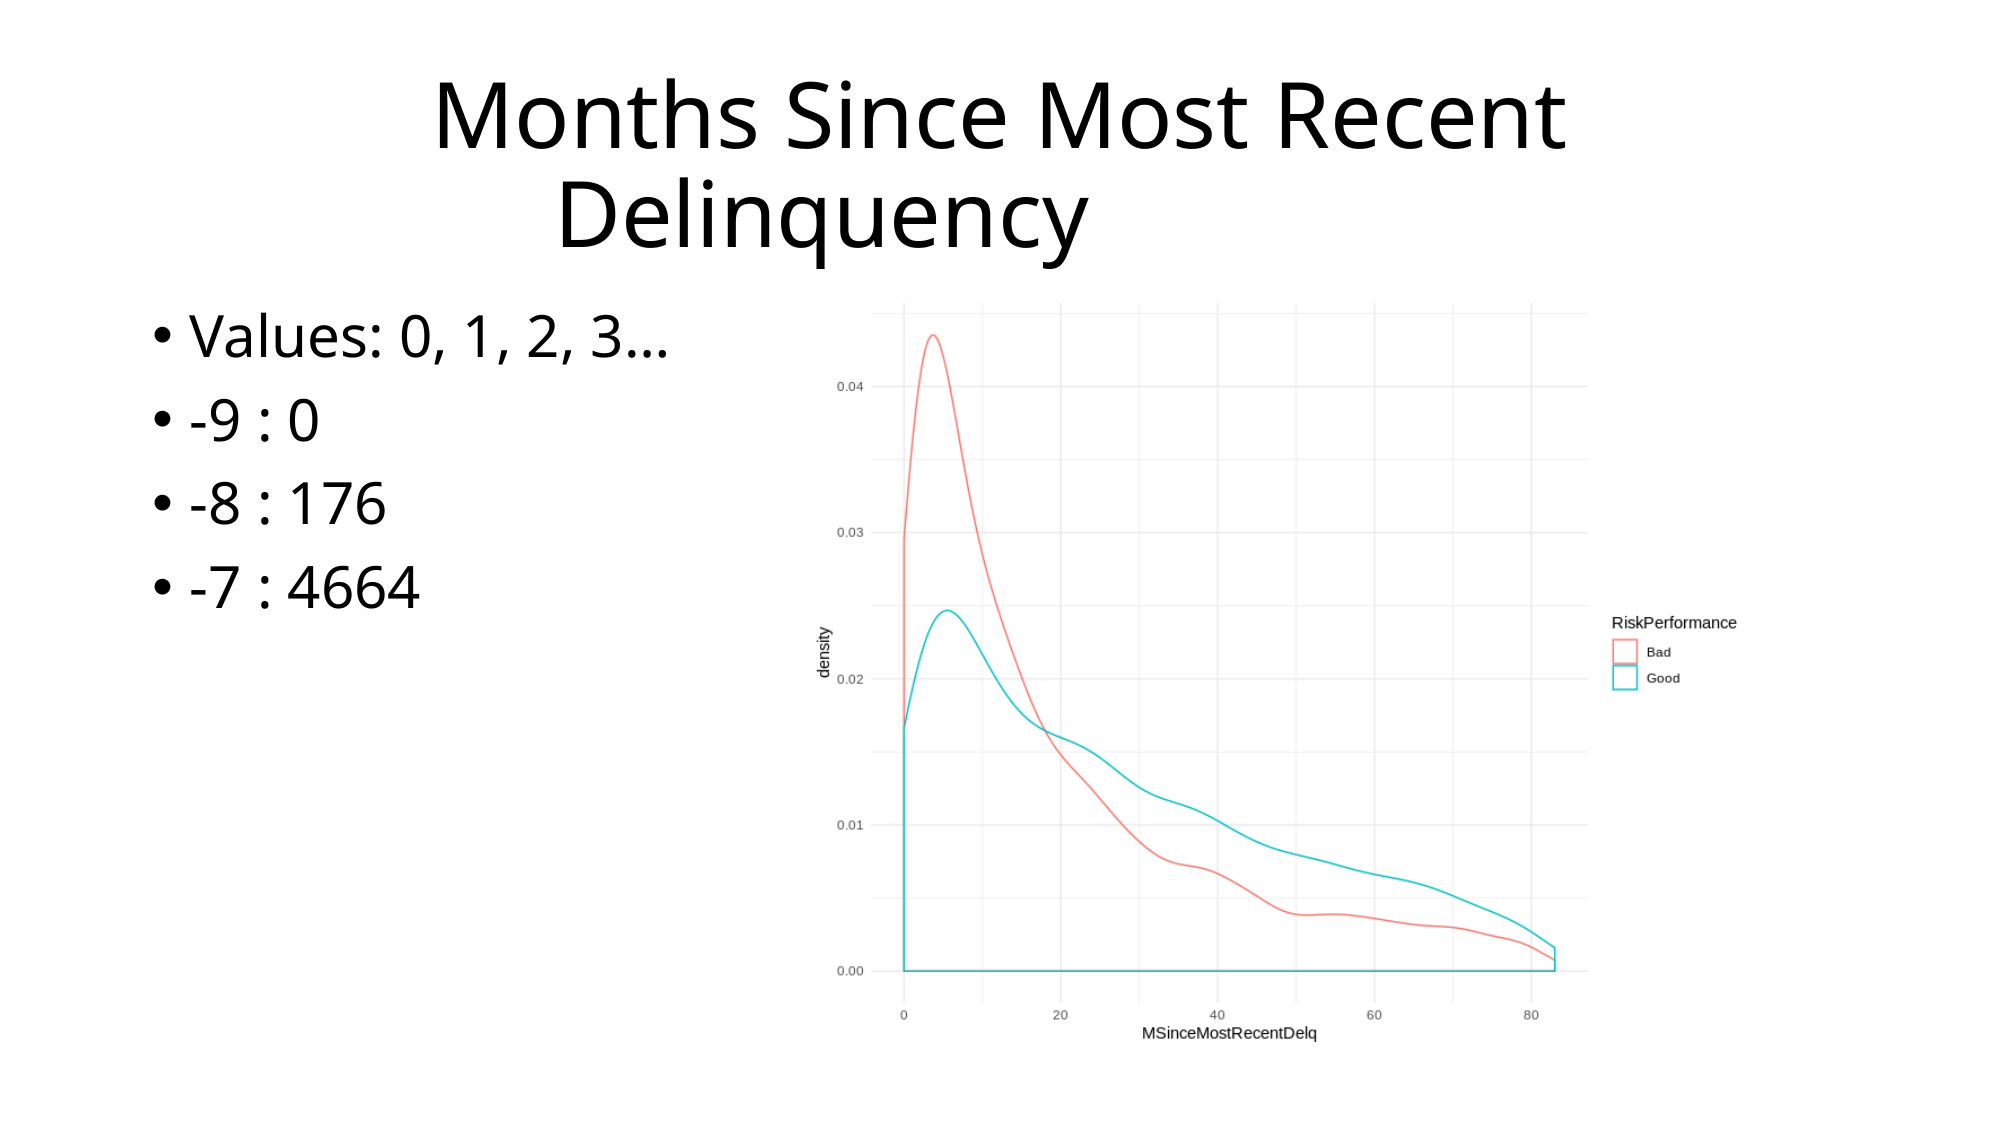

# Months Since Most Recent Delinquency
Values: 0, 1, 2, 3…
-9 : 0
-8 : 176
-7 : 4664